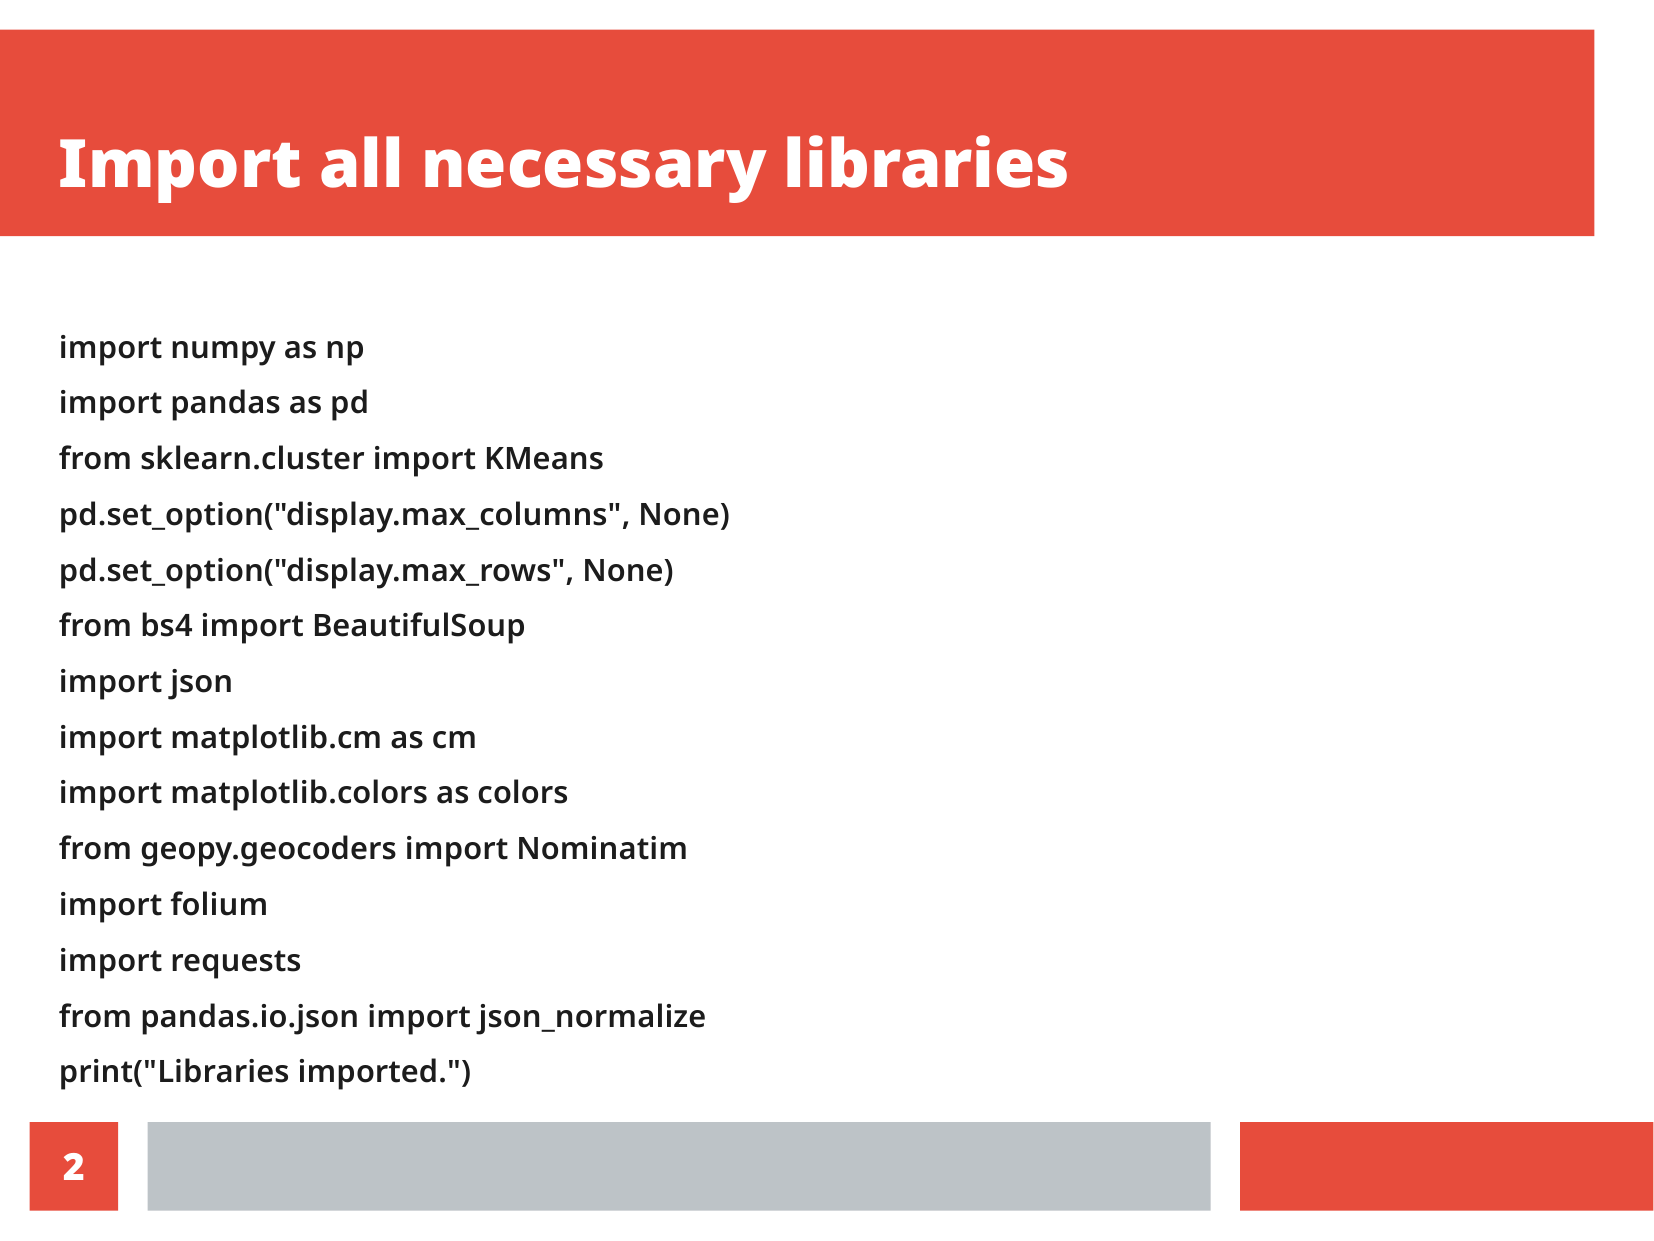

# Import all necessary libraries
import numpy as np
import pandas as pd
from sklearn.cluster import KMeans
pd.set_option("display.max_columns", None)
pd.set_option("display.max_rows", None)
from bs4 import BeautifulSoup
import json
import matplotlib.cm as cm
import matplotlib.colors as colors
from geopy.geocoders import Nominatim
import folium
import requests
from pandas.io.json import json_normalize
print("Libraries imported.")
2